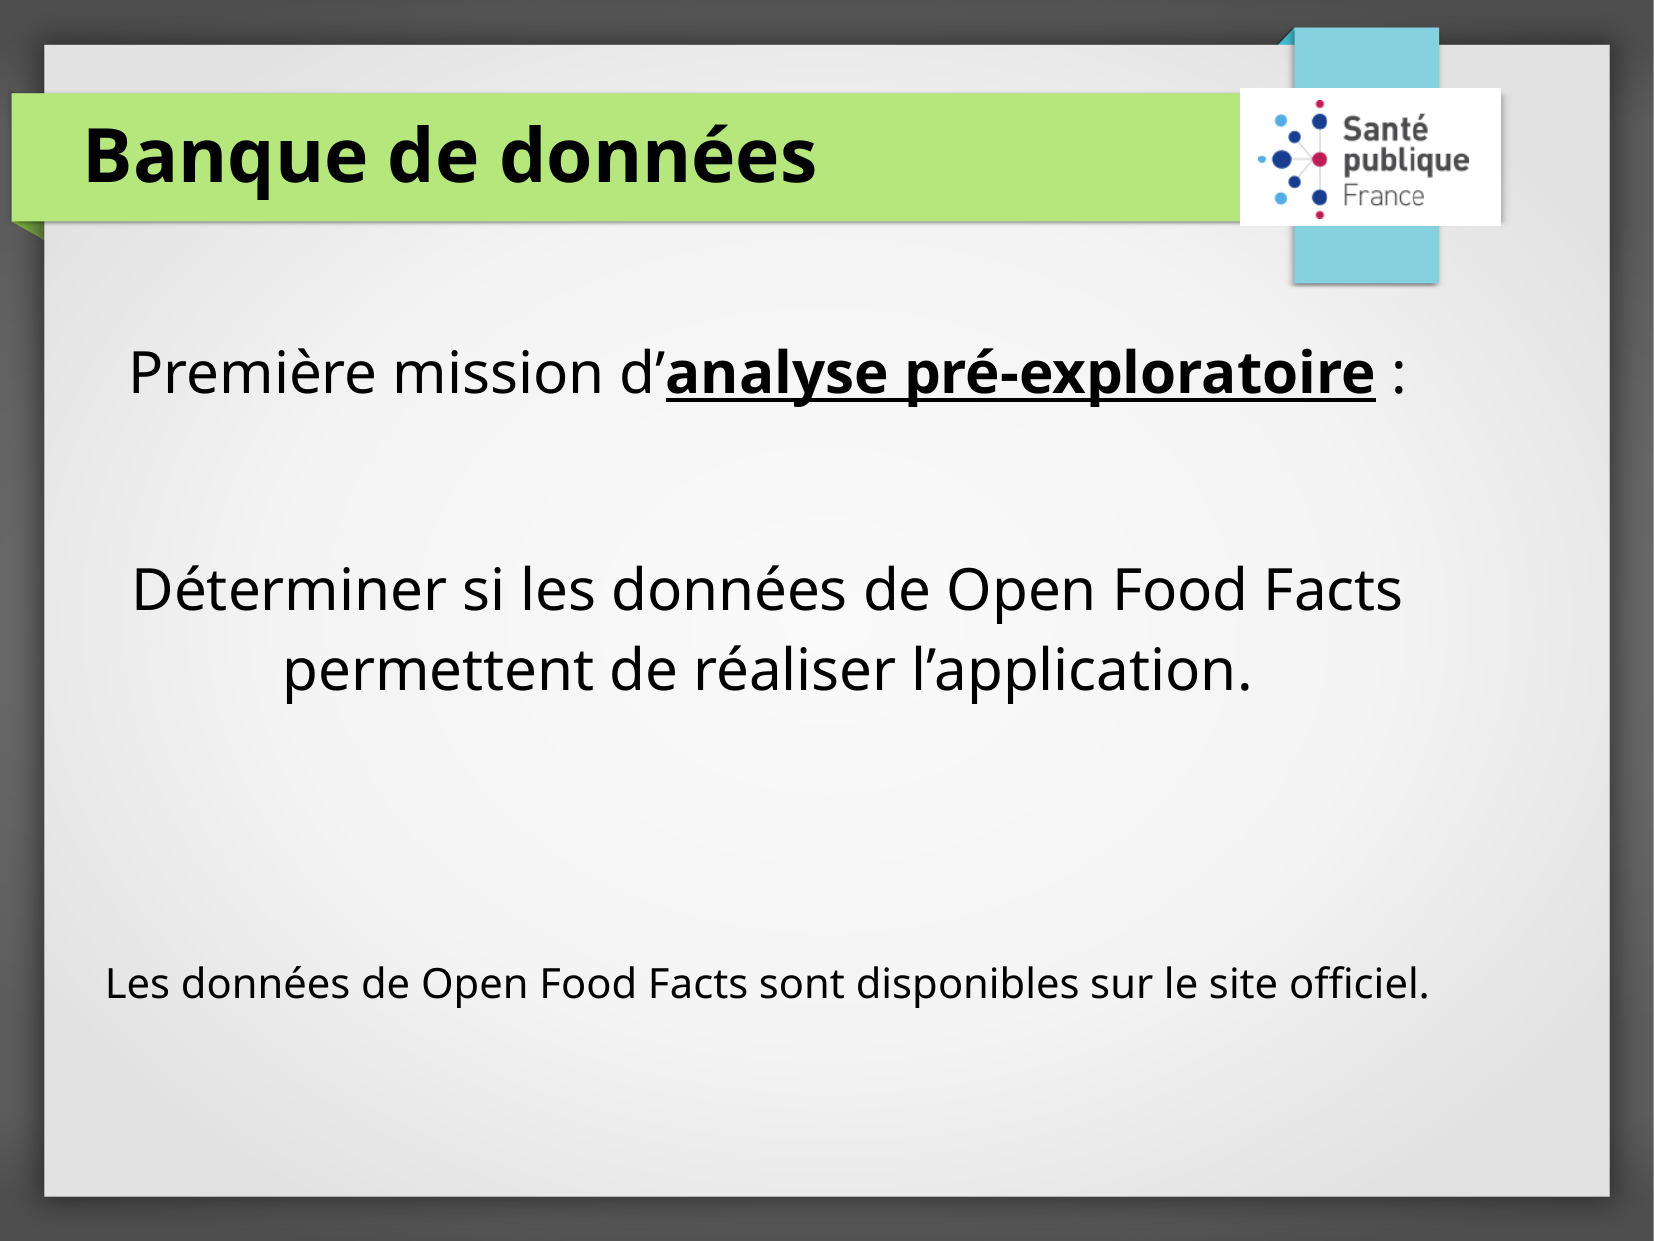

# Banque de données
Première mission d’analyse pré-exploratoire :
Déterminer si les données de Open Food Facts permettent de réaliser l’application.
Les données de Open Food Facts sont disponibles sur le site officiel.